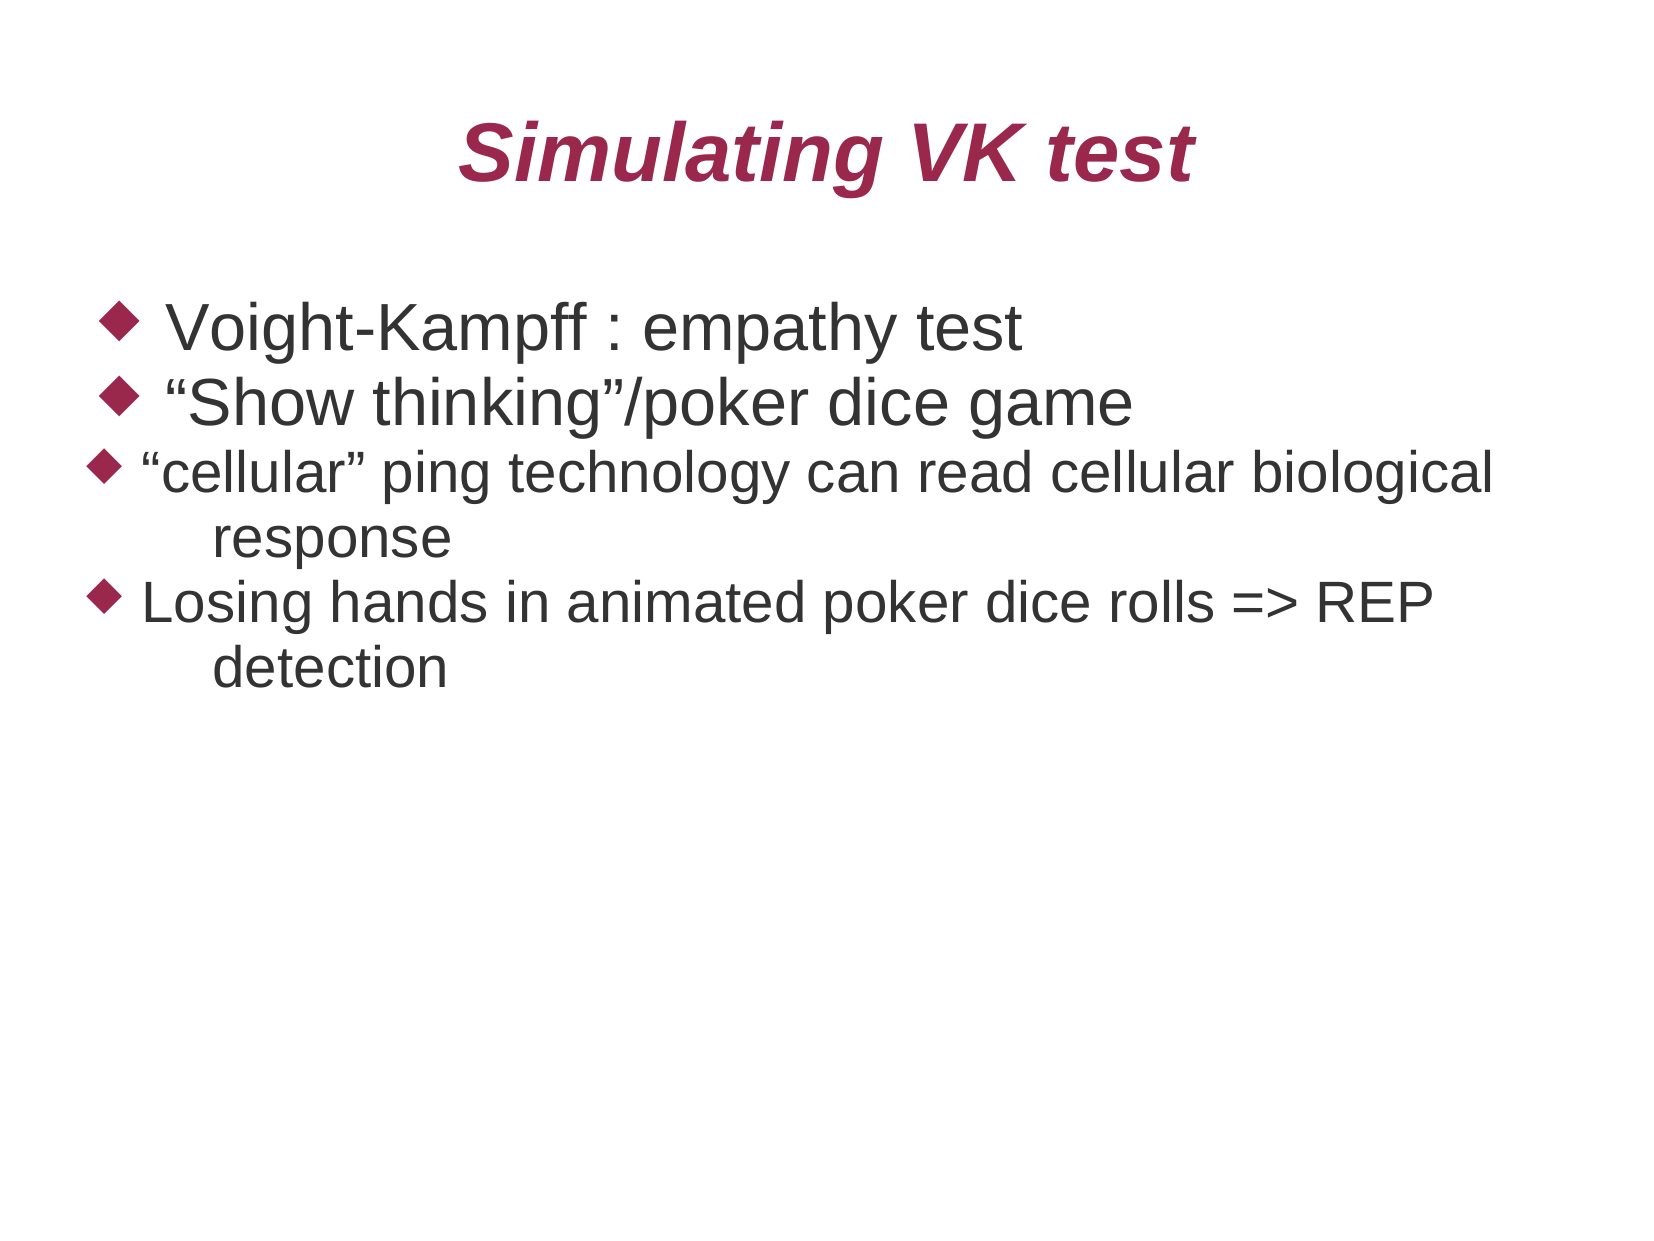

# Simulating VK test
Voight-Kampff : empathy test
“Show thinking”/poker dice game
“cellular” ping technology can read cellular biological response
Losing hands in animated poker dice rolls => REP detection